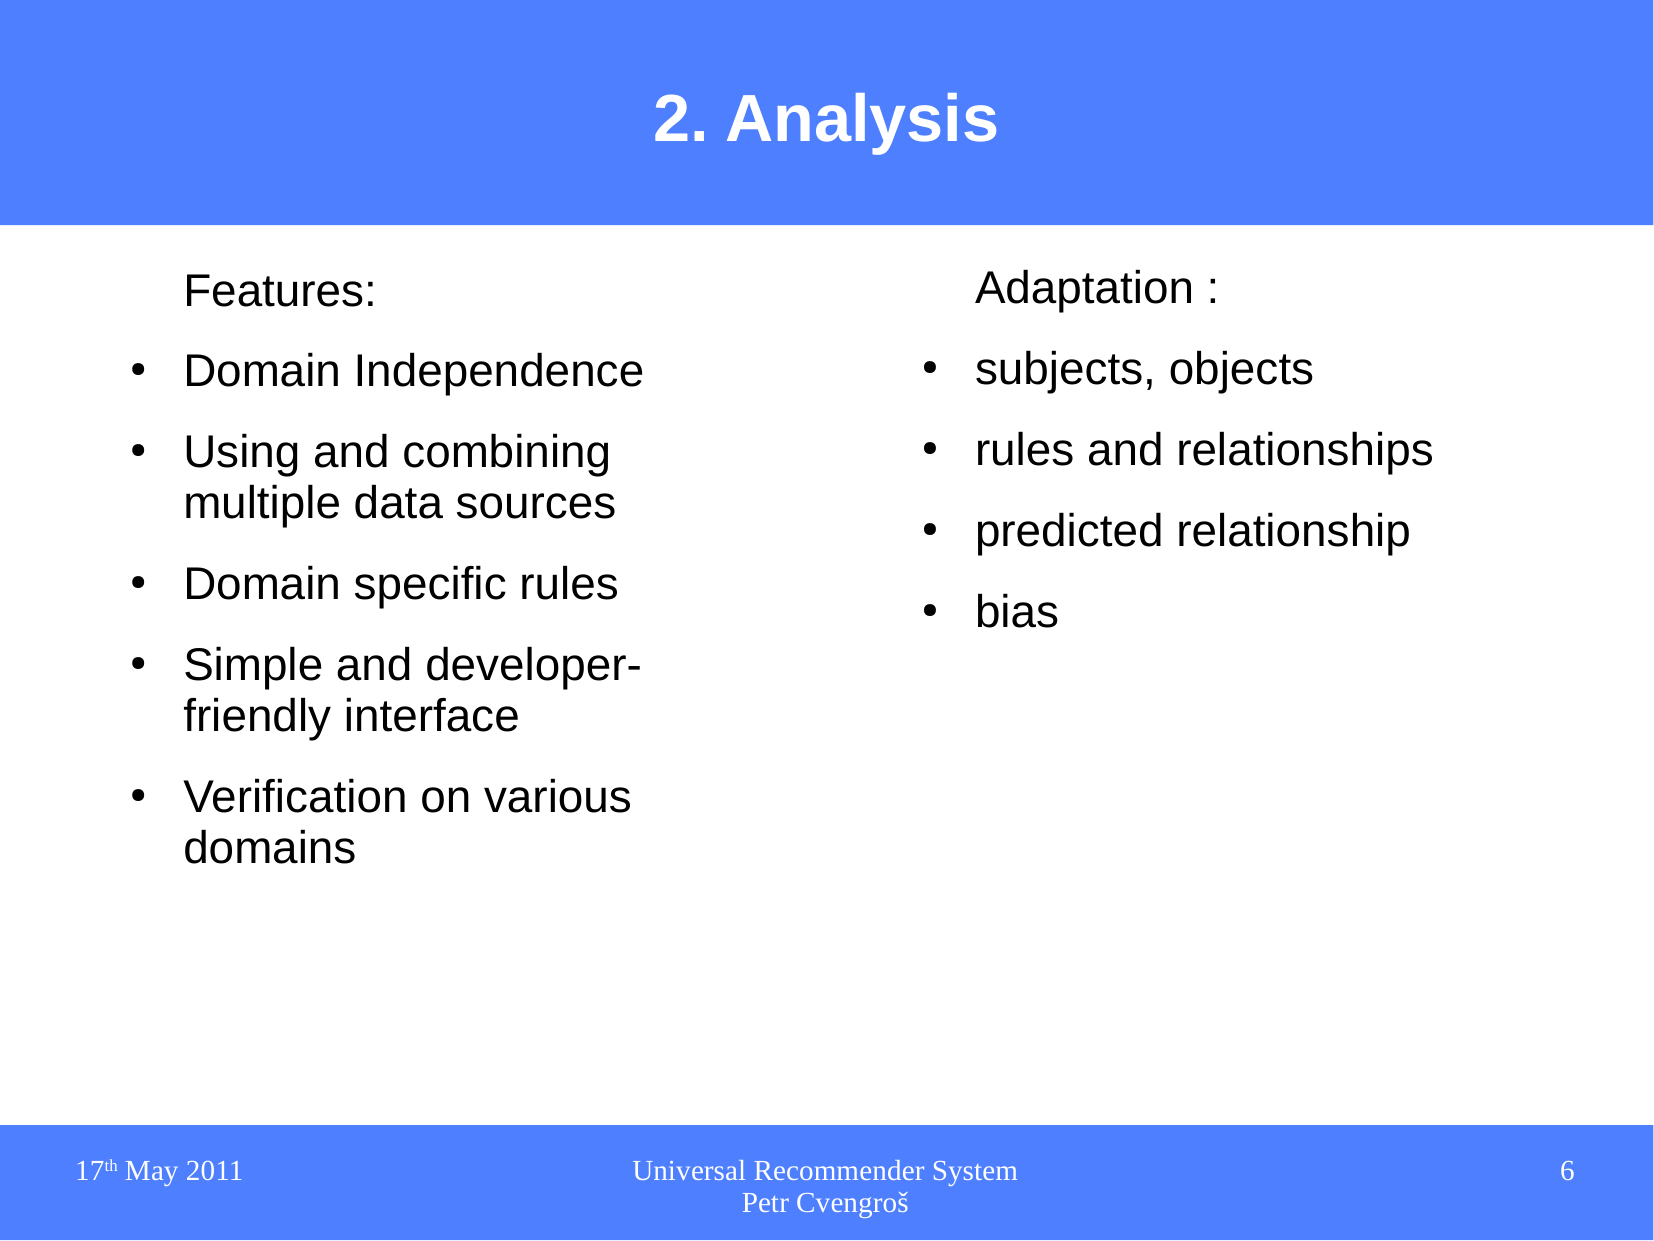

# 2. Analysis
Adaptation :
subjects, objects
rules and relationships
predicted relationship
bias
Features:
Domain Independence
Using and combining multiple data sources
Domain specific rules
Simple and developer-friendly interface
Verification on various domains
6